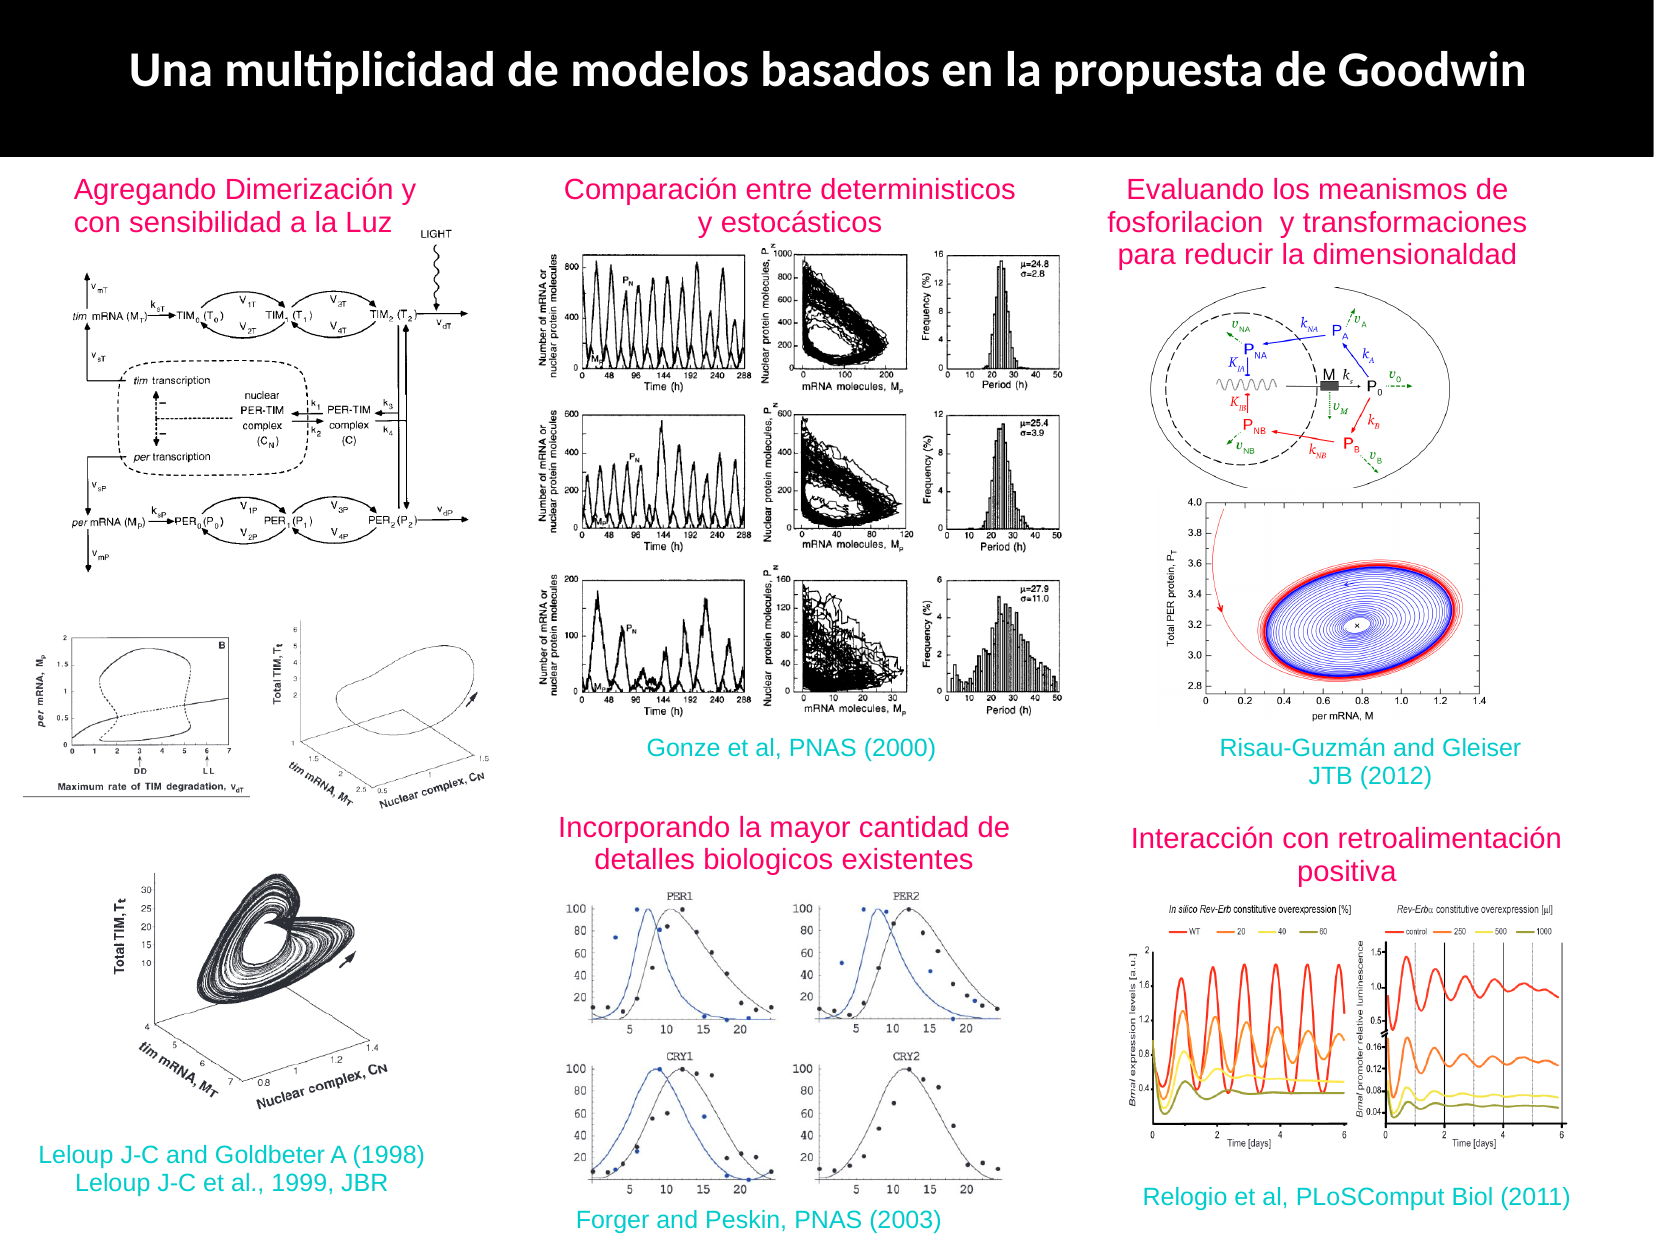

Una multiplicidad de modelos basados en la propuesta de Goodwin
Agregando Dimerización y con sensibilidad a la Luz
Leloup J-C and Goldbeter A (1998)
Leloup J-C et al., 1999, JBR
Comparación entre deterministicos y estocásticos
Gonze et al, PNAS (2000)
Evaluando los meanismos de fosforilacion y transformaciones para reducir la dimensionaldad
Risau-Guzmán and Gleiser JTB (2012)
Incorporando la mayor cantidad de detalles biologicos existentes
Forger and Peskin, PNAS (2003)
Interacción con retroalimentación positiva
Relogio et al, PLoSComput Biol (2011)